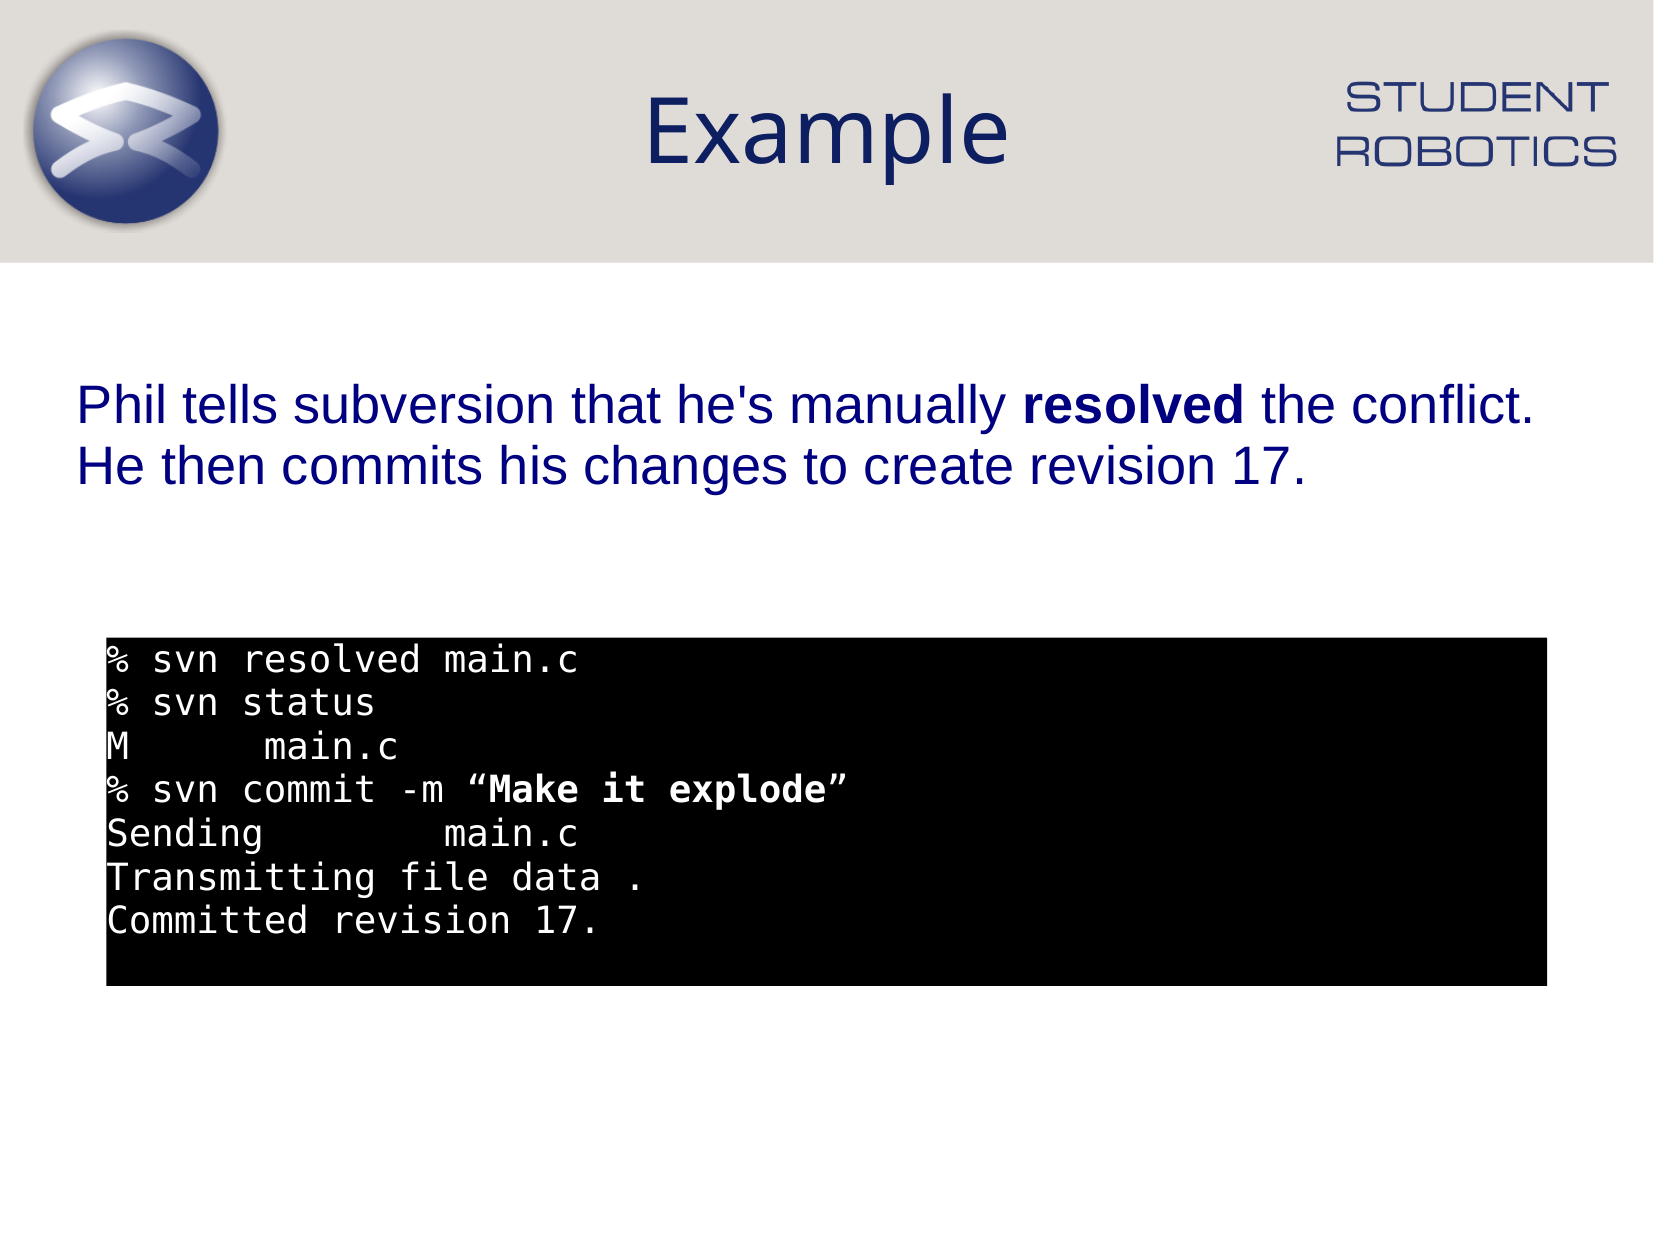

# Example
Phil tells subversion that he's manually resolved the conflict. He then commits his changes to create revision 17.
% svn resolved main.c
% svn status
M main.c
% svn commit -m “Make it explode”
Sending main.c
Transmitting file data .
Committed revision 17.